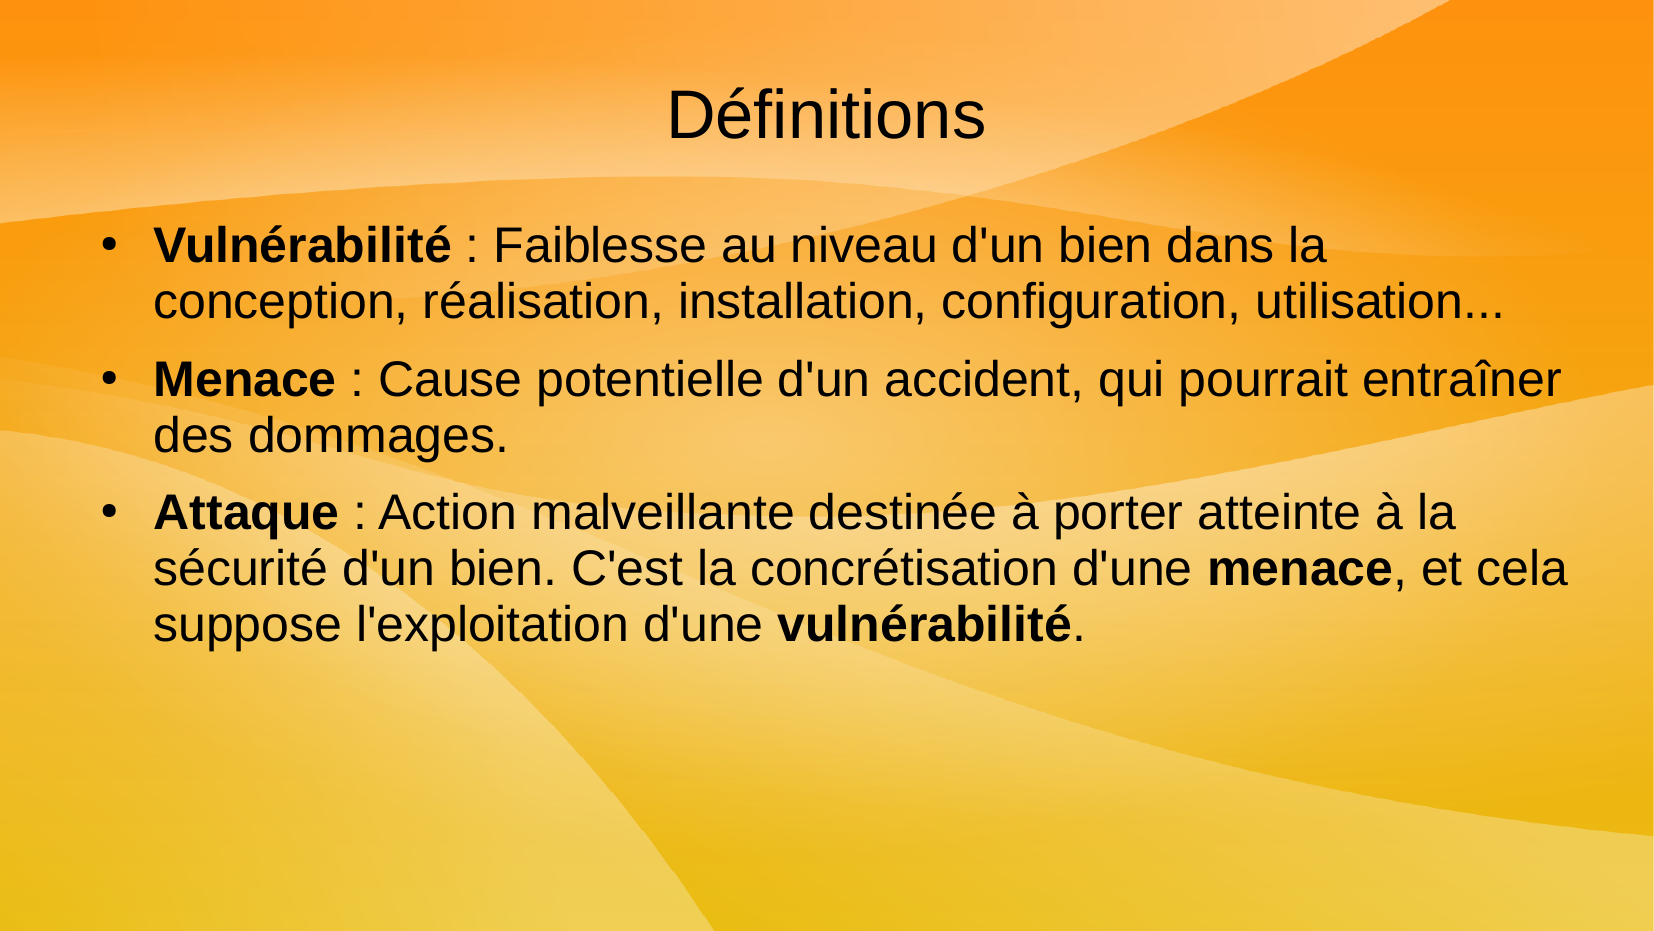

# Définitions
Vulnérabilité : Faiblesse au niveau d'un bien dans la conception, réalisation, installation, configuration, utilisation...
Menace : Cause potentielle d'un accident, qui pourrait entraîner des dommages.
Attaque : Action malveillante destinée à porter atteinte à la sécurité d'un bien. C'est la concrétisation d'une menace, et cela suppose l'exploitation d'une vulnérabilité.